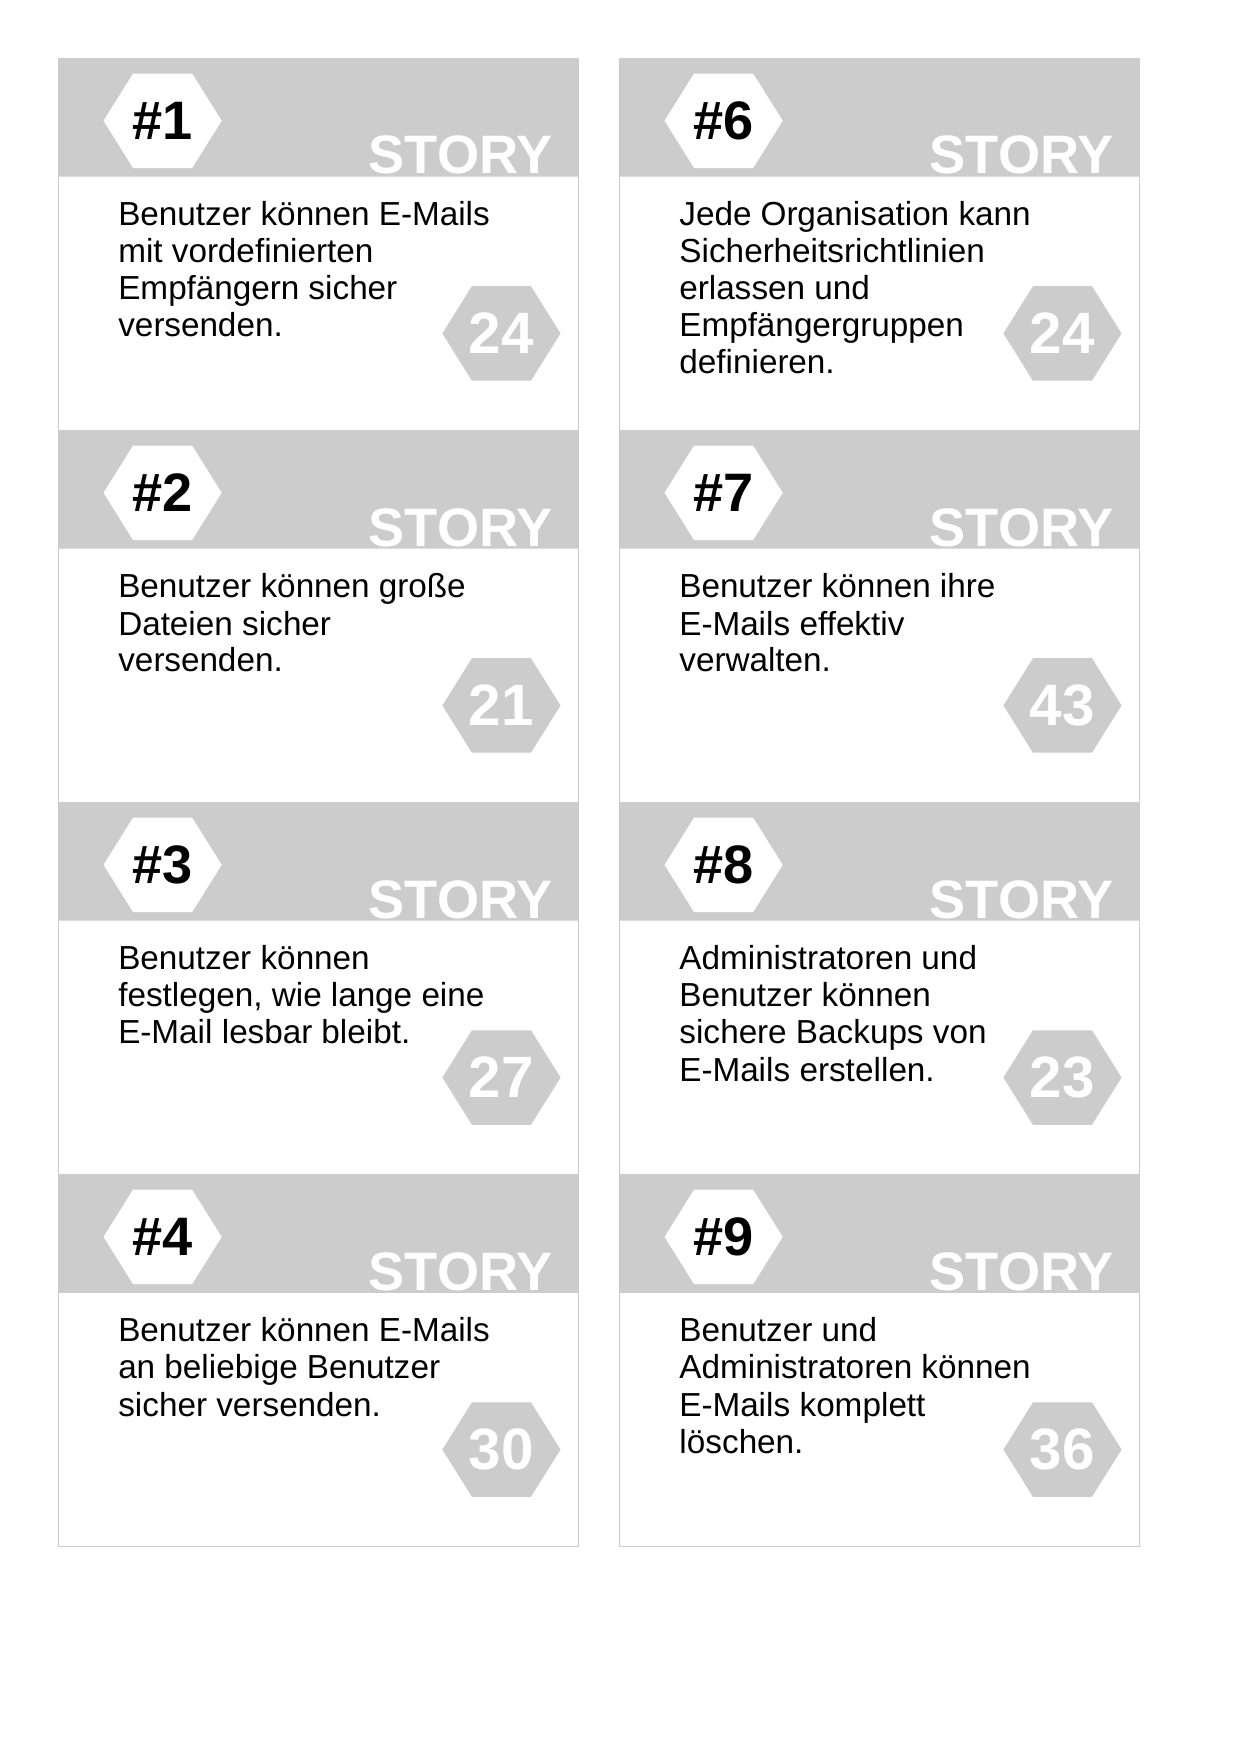

#1
STORY
#6
STORY
Benutzer können E-Mails mit vordefinierten Empfängern sicher versenden.
Jede Organisation kann Sicherheitsrichtlinien erlassen und Empfängergruppen definieren.
24
24
#2
STORY
#7
STORY
Benutzer können große Dateien sicher versenden.
Benutzer können ihre
E-Mails effektiv verwalten.
21
43
#3
STORY
#8
STORY
Benutzer können festlegen, wie lange eine E-Mail lesbar bleibt.
Administratoren und Benutzer können sichere Backups von E-Mails erstellen.
27
23
#4
STORY
#9
STORY
Benutzer können E-Mails an beliebige Benutzer sicher versenden.
Benutzer und Administratoren können E-Mails komplett löschen.
30
36